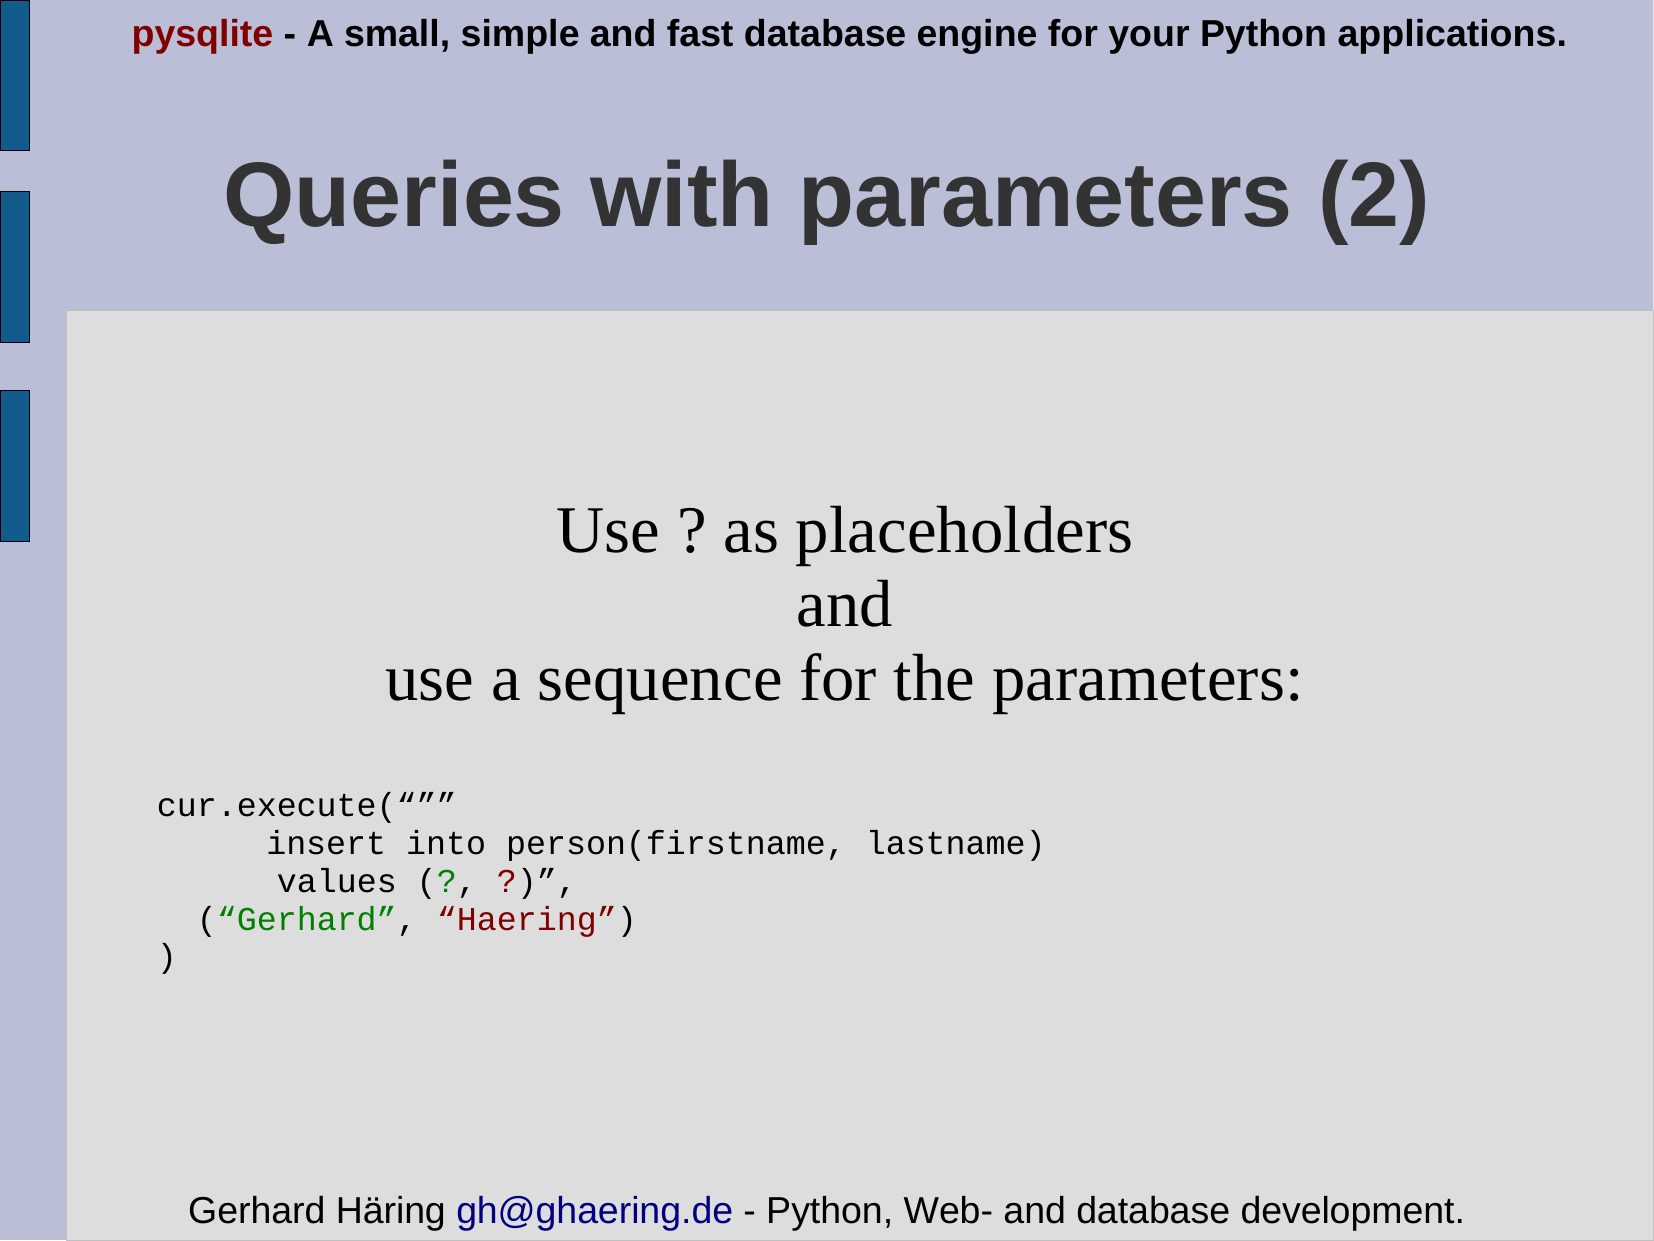

# Queries with parameters (2)
Use ? as placeholders
and
use a sequence for the parameters:
cur.execute(“””
	insert into person(firstname, lastname)
 values (?, ?)”,
 (“Gerhard”, “Haering”)
)